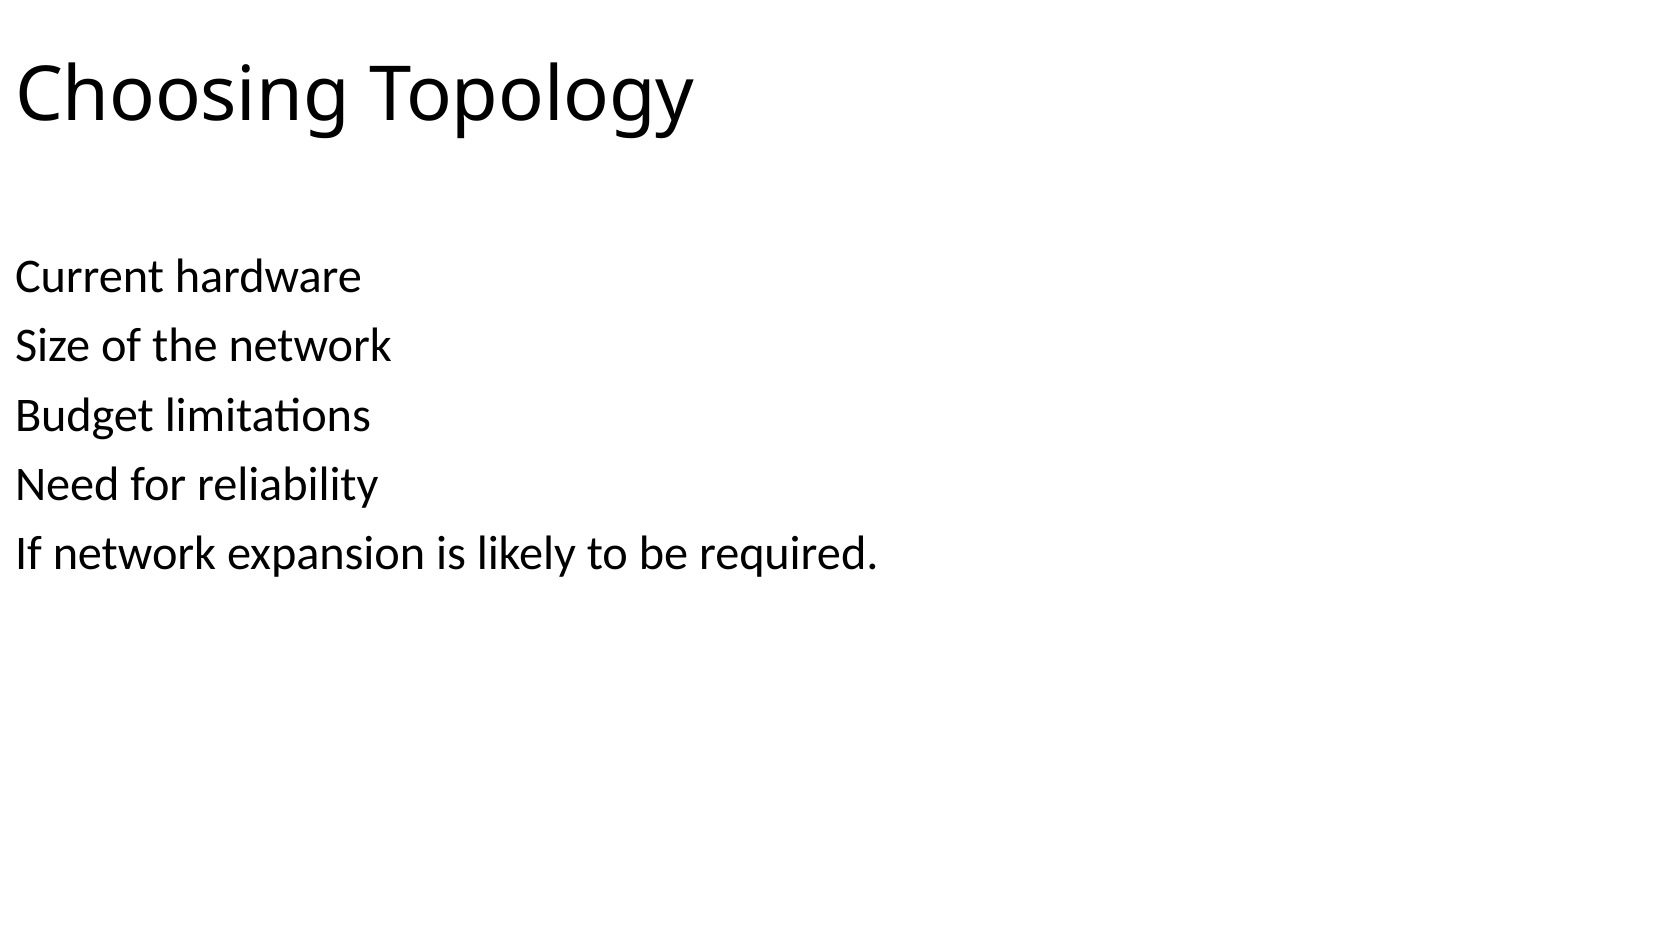

# Choosing Topology
Current hardware
Size of the network
Budget limitations
Need for reliability
If network expansion is likely to be required.